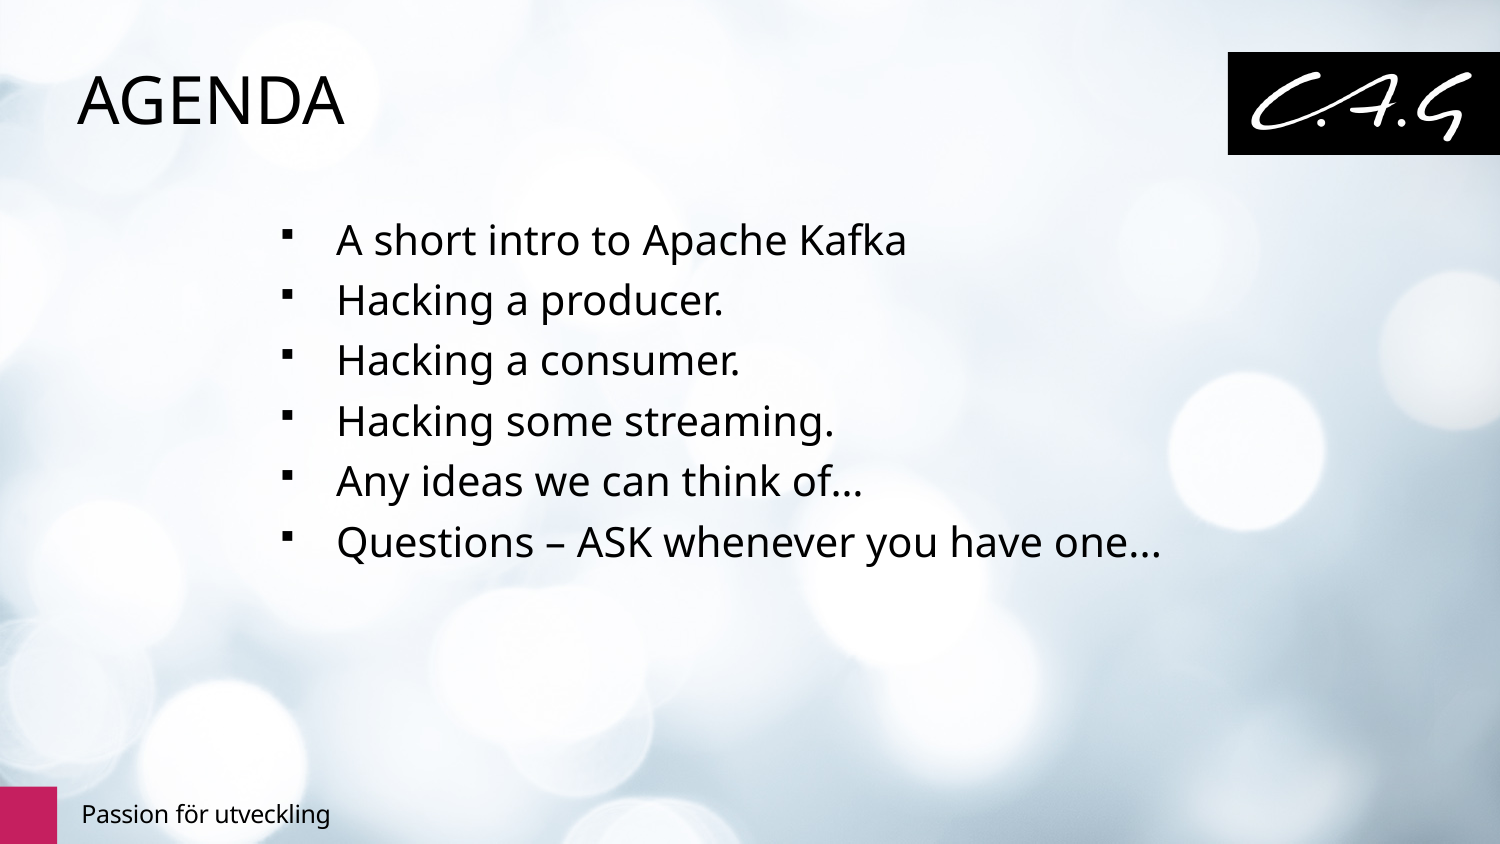

# aGENDA
A short intro to Apache Kafka
Hacking a producer.
Hacking a consumer.
Hacking some streaming.
Any ideas we can think of…
Questions – ASK whenever you have one...